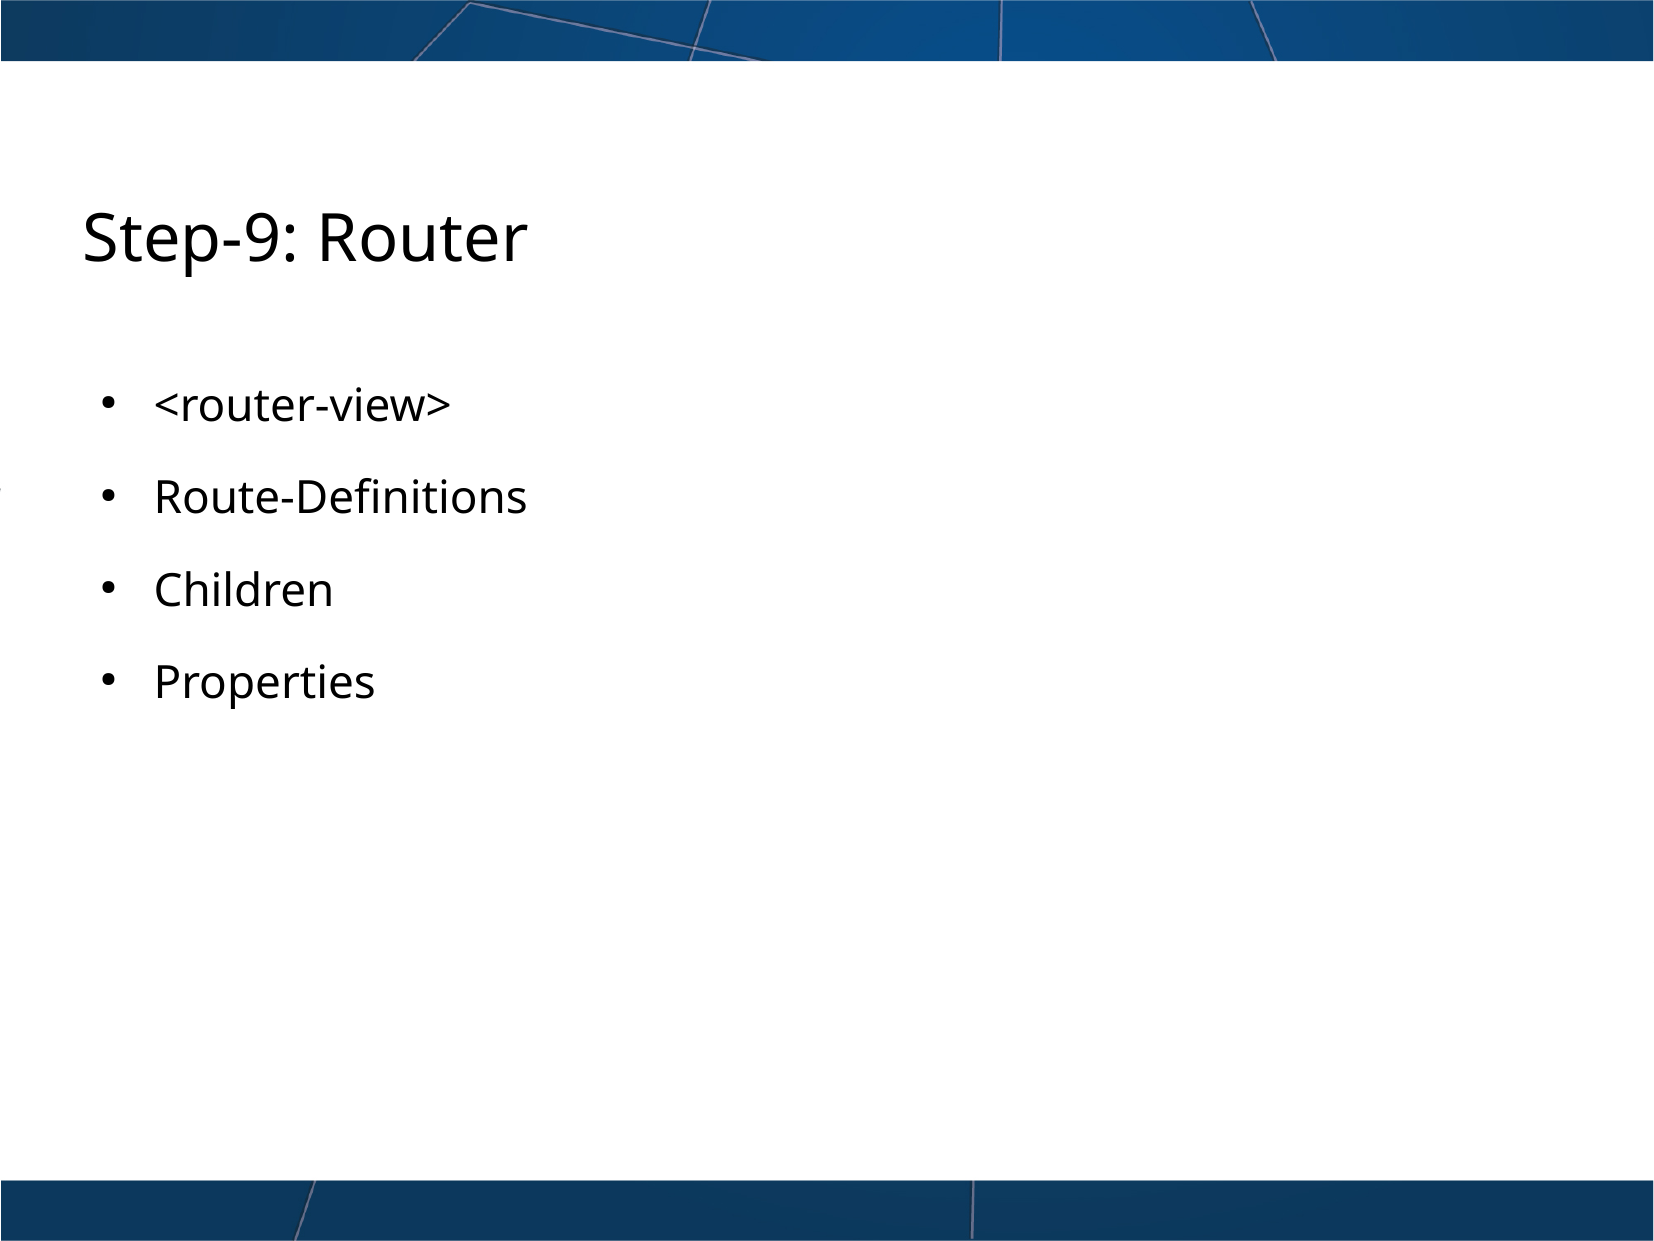

# Step-9: Router
<router-view>
Route-Definitions
Children
Properties